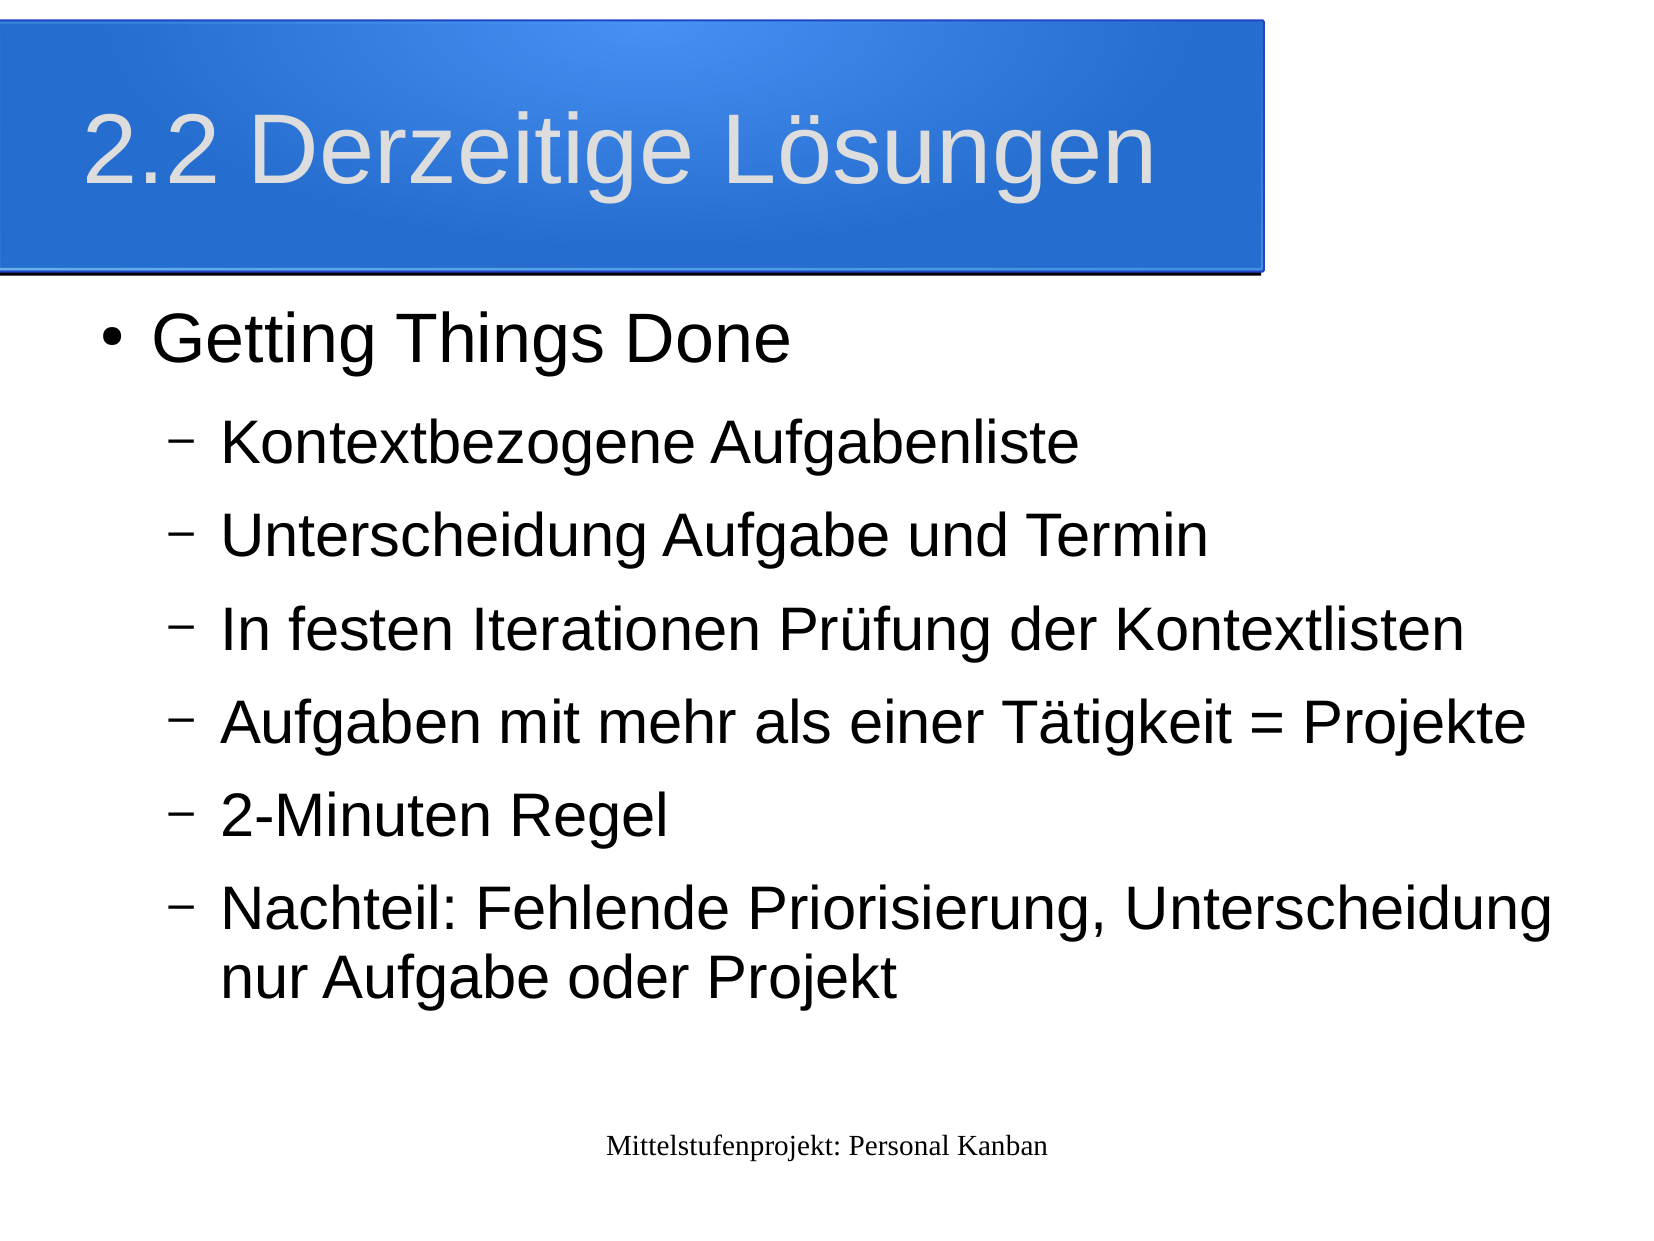

# 2.2 Derzeitige Lösungen
Getting Things Done
Kontextbezogene Aufgabenliste
Unterscheidung Aufgabe und Termin
In festen Iterationen Prüfung der Kontextlisten
Aufgaben mit mehr als einer Tätigkeit = Projekte
2-Minuten Regel
Nachteil: Fehlende Priorisierung, Unterscheidung nur Aufgabe oder Projekt
Mittelstufenprojekt: Personal Kanban